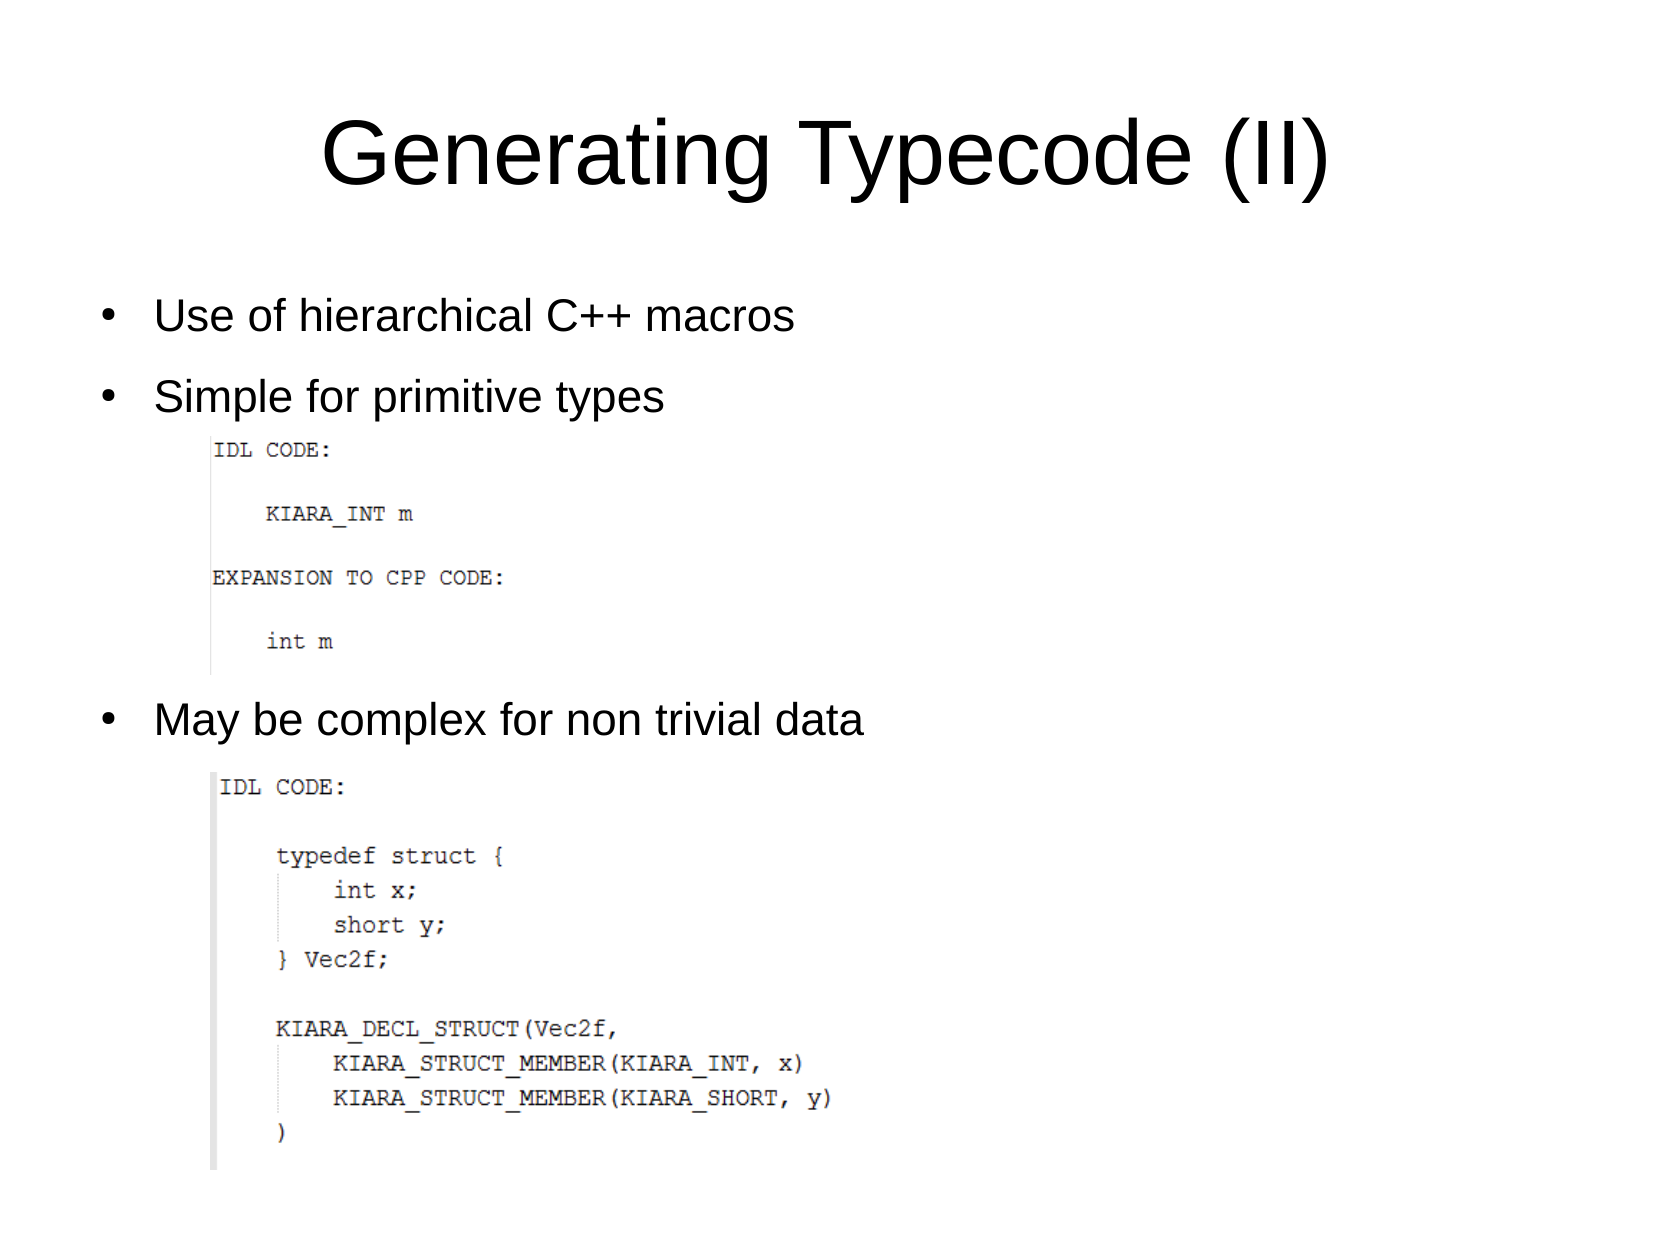

# Generating Typecode (II)
Use of hierarchical C++ macros
Simple for primitive types
May be complex for non trivial data